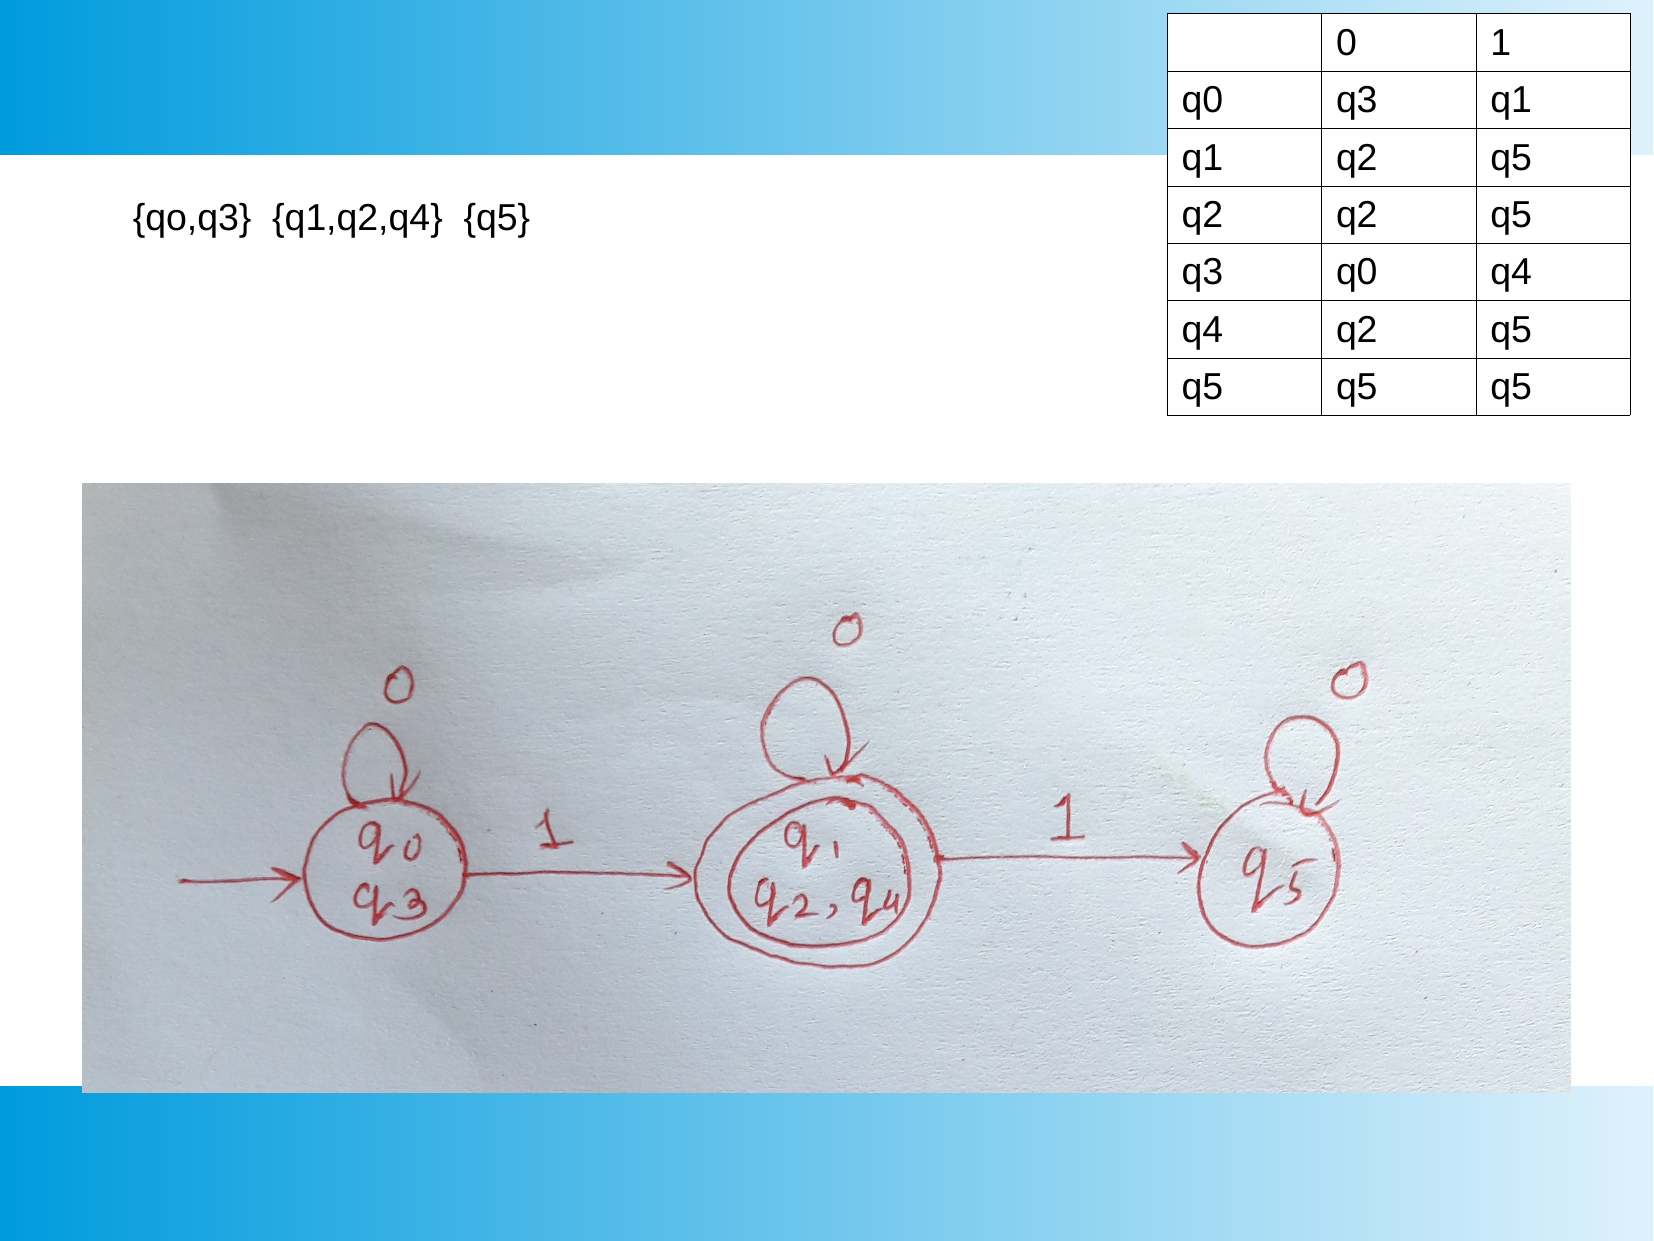

| | 0 | 1 |
| --- | --- | --- |
| q0 | q3 | q1 |
| q1 | q2 | q5 |
| q2 | q2 | q5 |
| q3 | q0 | q4 |
| q4 | q2 | q5 |
| q5 | q5 | q5 |
{qo,q3} {q1,q2,q4} {q5}